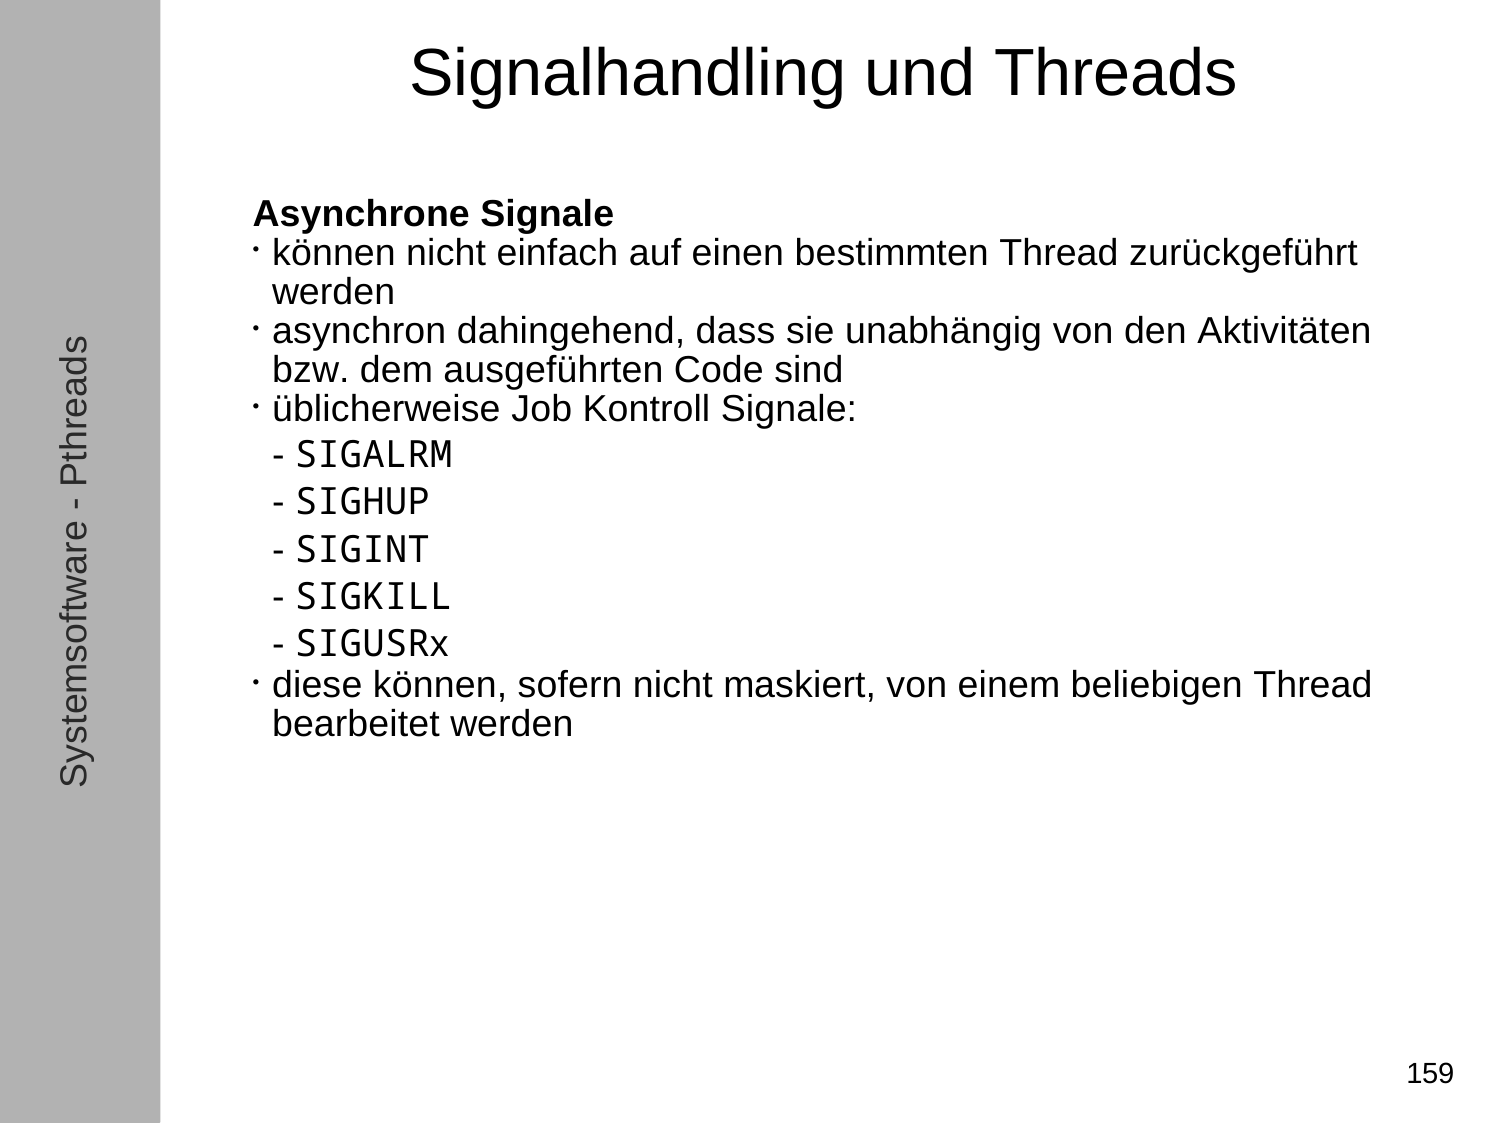

Signalhandling und Threads
Asynchrone Signale
	können nicht einfach auf einen bestimmten Thread zurückgeführt werden
asynchron dahingehend, dass sie unabhängig von den Aktivitäten bzw. dem ausgeführten Code sind
üblicherweise Job Kontroll Signale:
- SIGALRM
- SIGHUP
- SIGINT
- SIGKILL
- SIGUSRx
diese können, sofern nicht maskiert, von einem beliebigen Thread bearbeitet werden
Systemsoftware - Pthreads